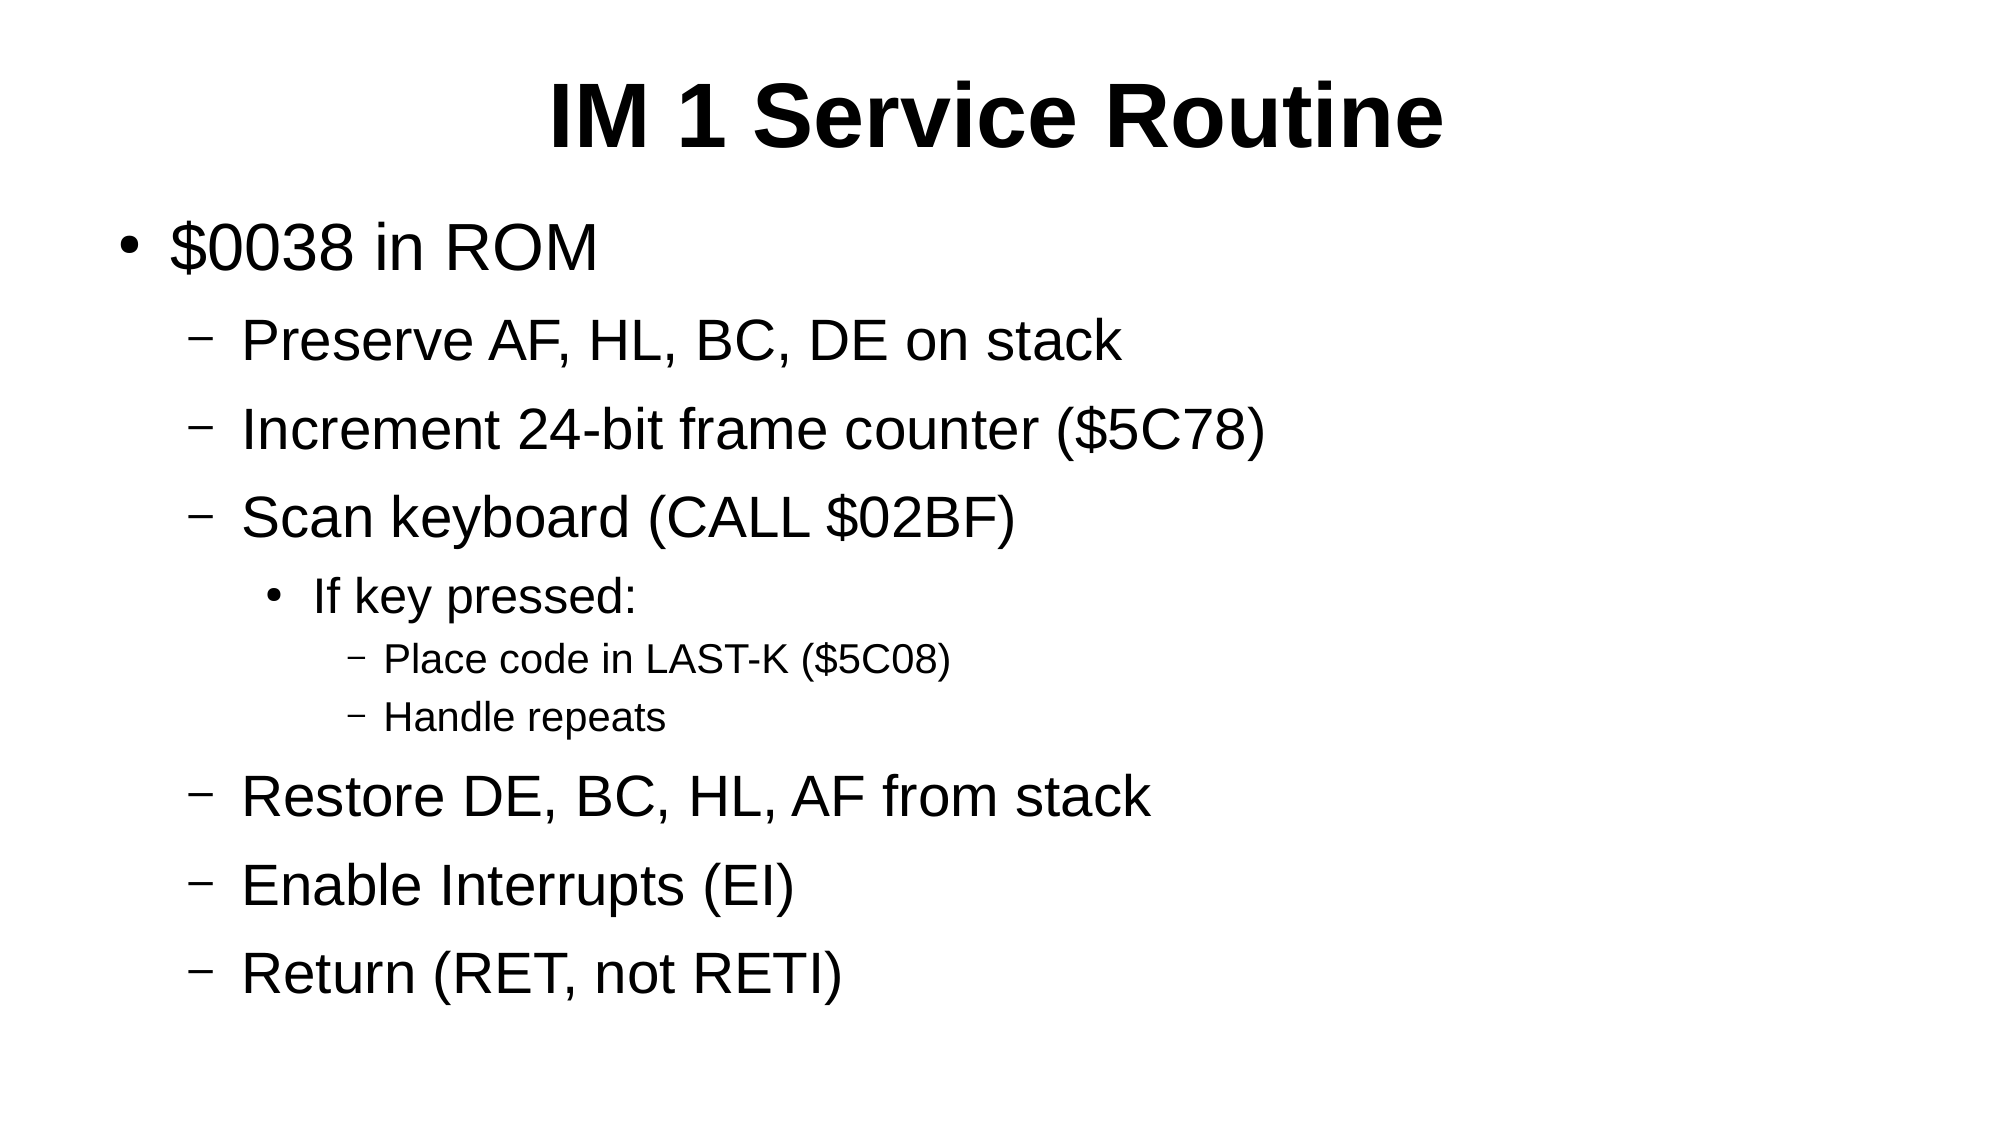

# IM 1 Service Routine
$0038 in ROM
Preserve AF, HL, BC, DE on stack
Increment 24-bit frame counter ($5C78)
Scan keyboard (CALL $02BF)
If key pressed:
Place code in LAST-K ($5C08)
Handle repeats
Restore DE, BC, HL, AF from stack
Enable Interrupts (EI)
Return (RET, not RETI)